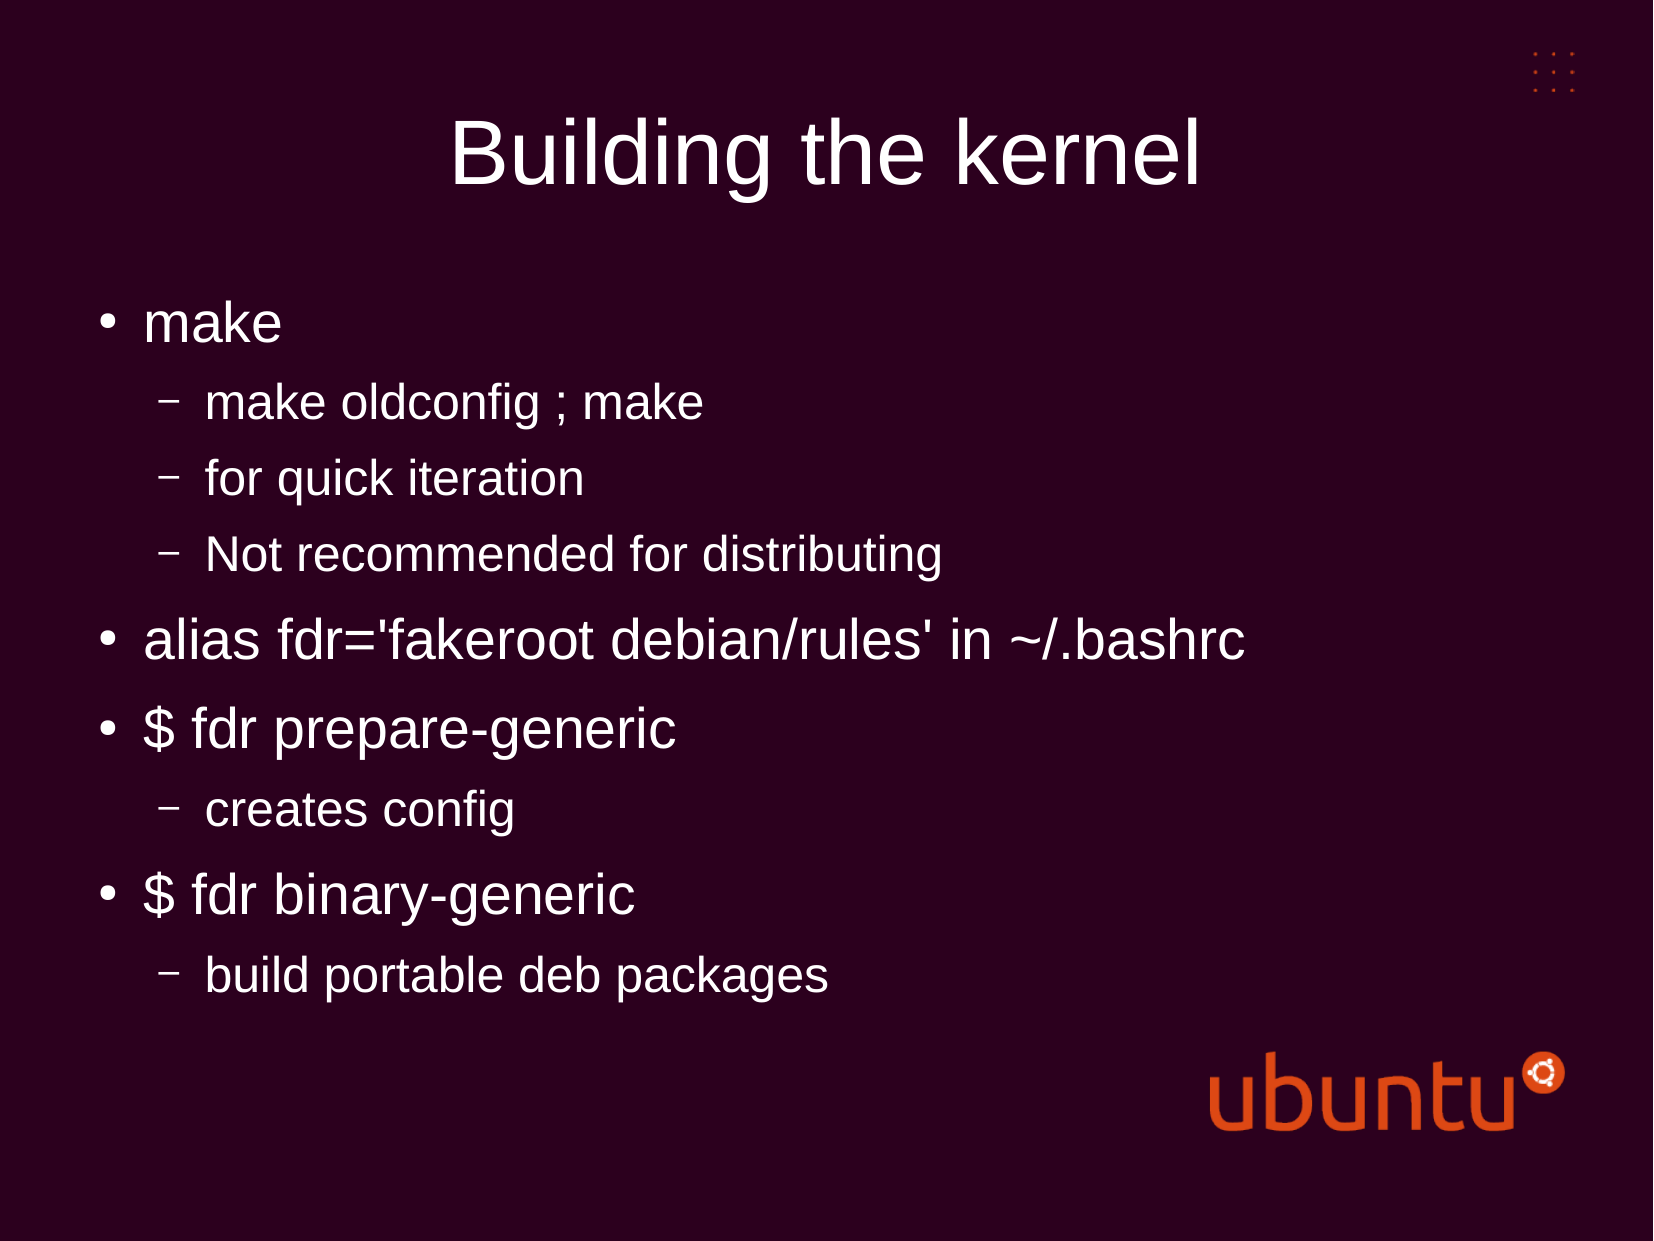

# Building the kernel
make
make oldconfig ; make
for quick iteration
Not recommended for distributing
alias fdr='fakeroot debian/rules' in ~/.bashrc
$ fdr prepare-generic
creates config
$ fdr binary-generic
build portable deb packages